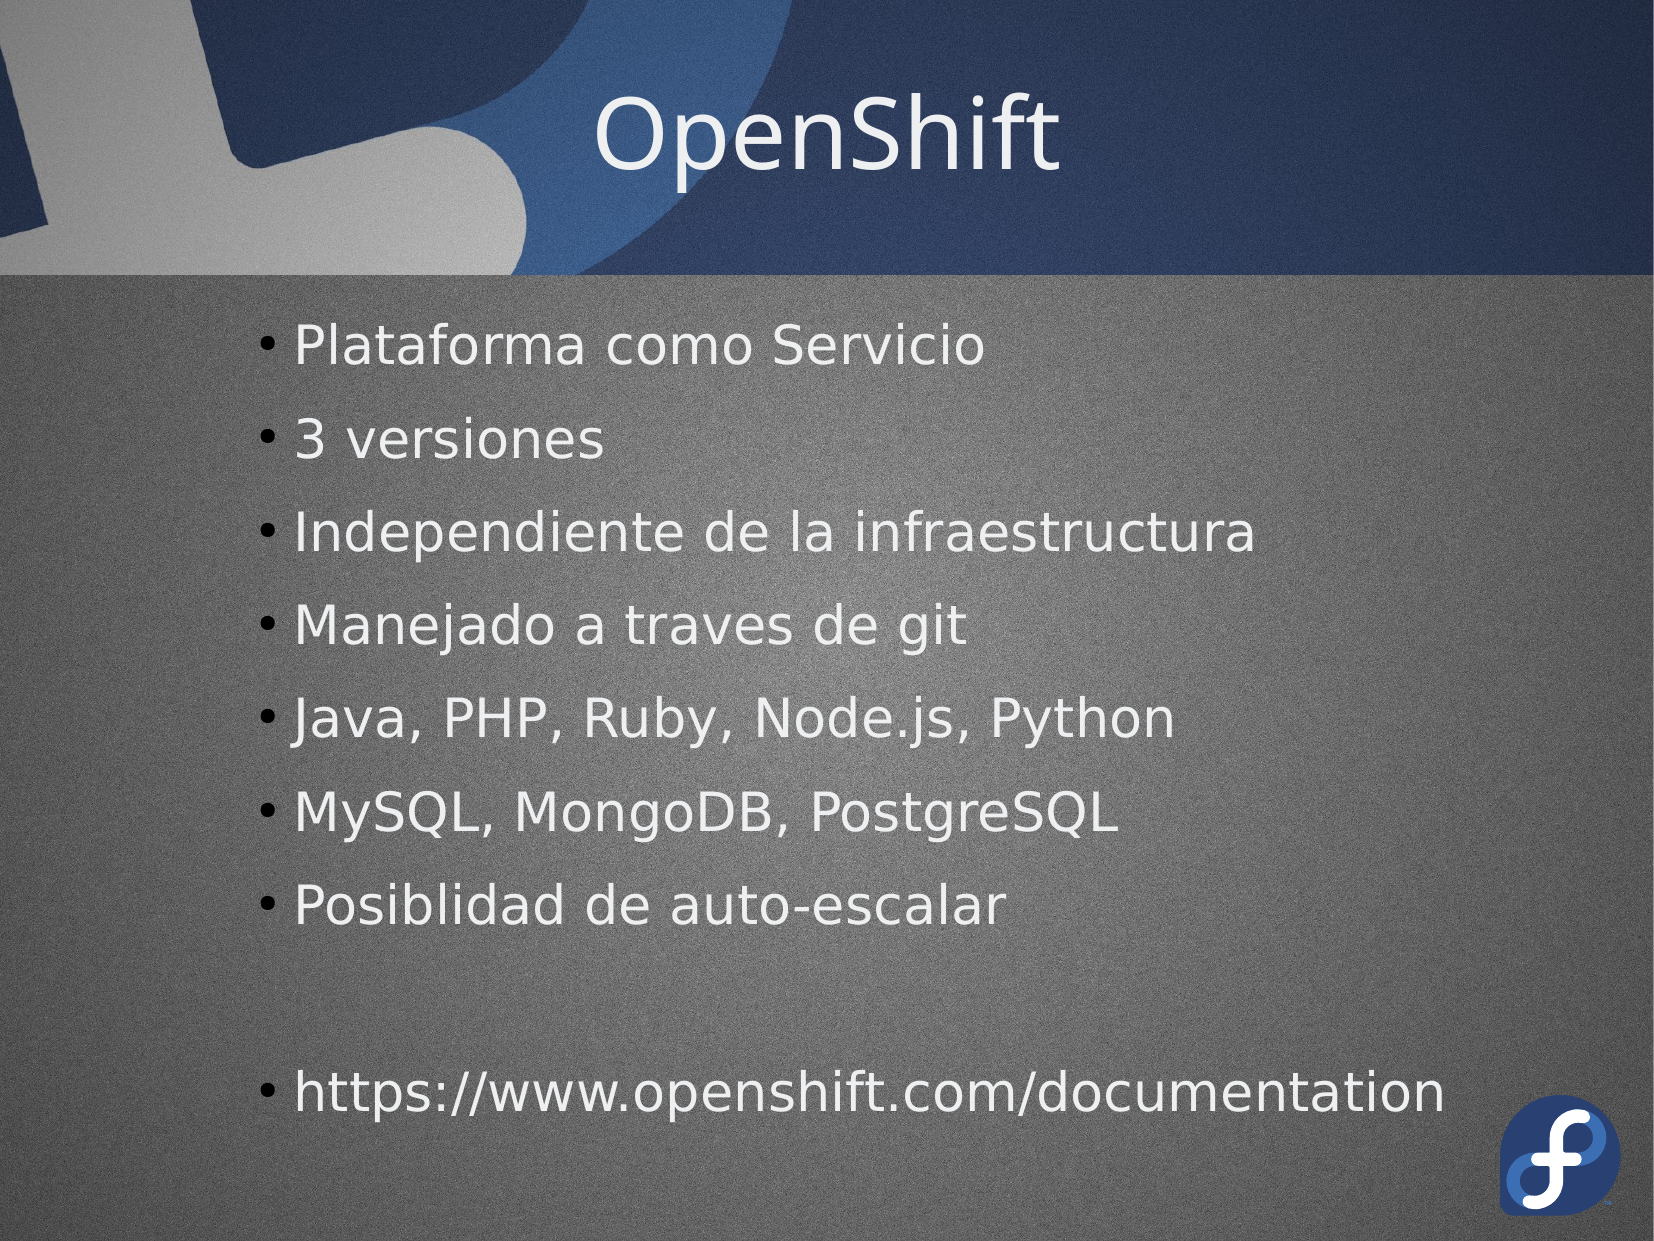

OpenShift
Plataforma como Servicio
3 versiones
Independiente de la infraestructura
Manejado a traves de git
Java, PHP, Ruby, Node.js, Python
MySQL, MongoDB, PostgreSQL
Posiblidad de auto-escalar
https://www.openshift.com/documentation